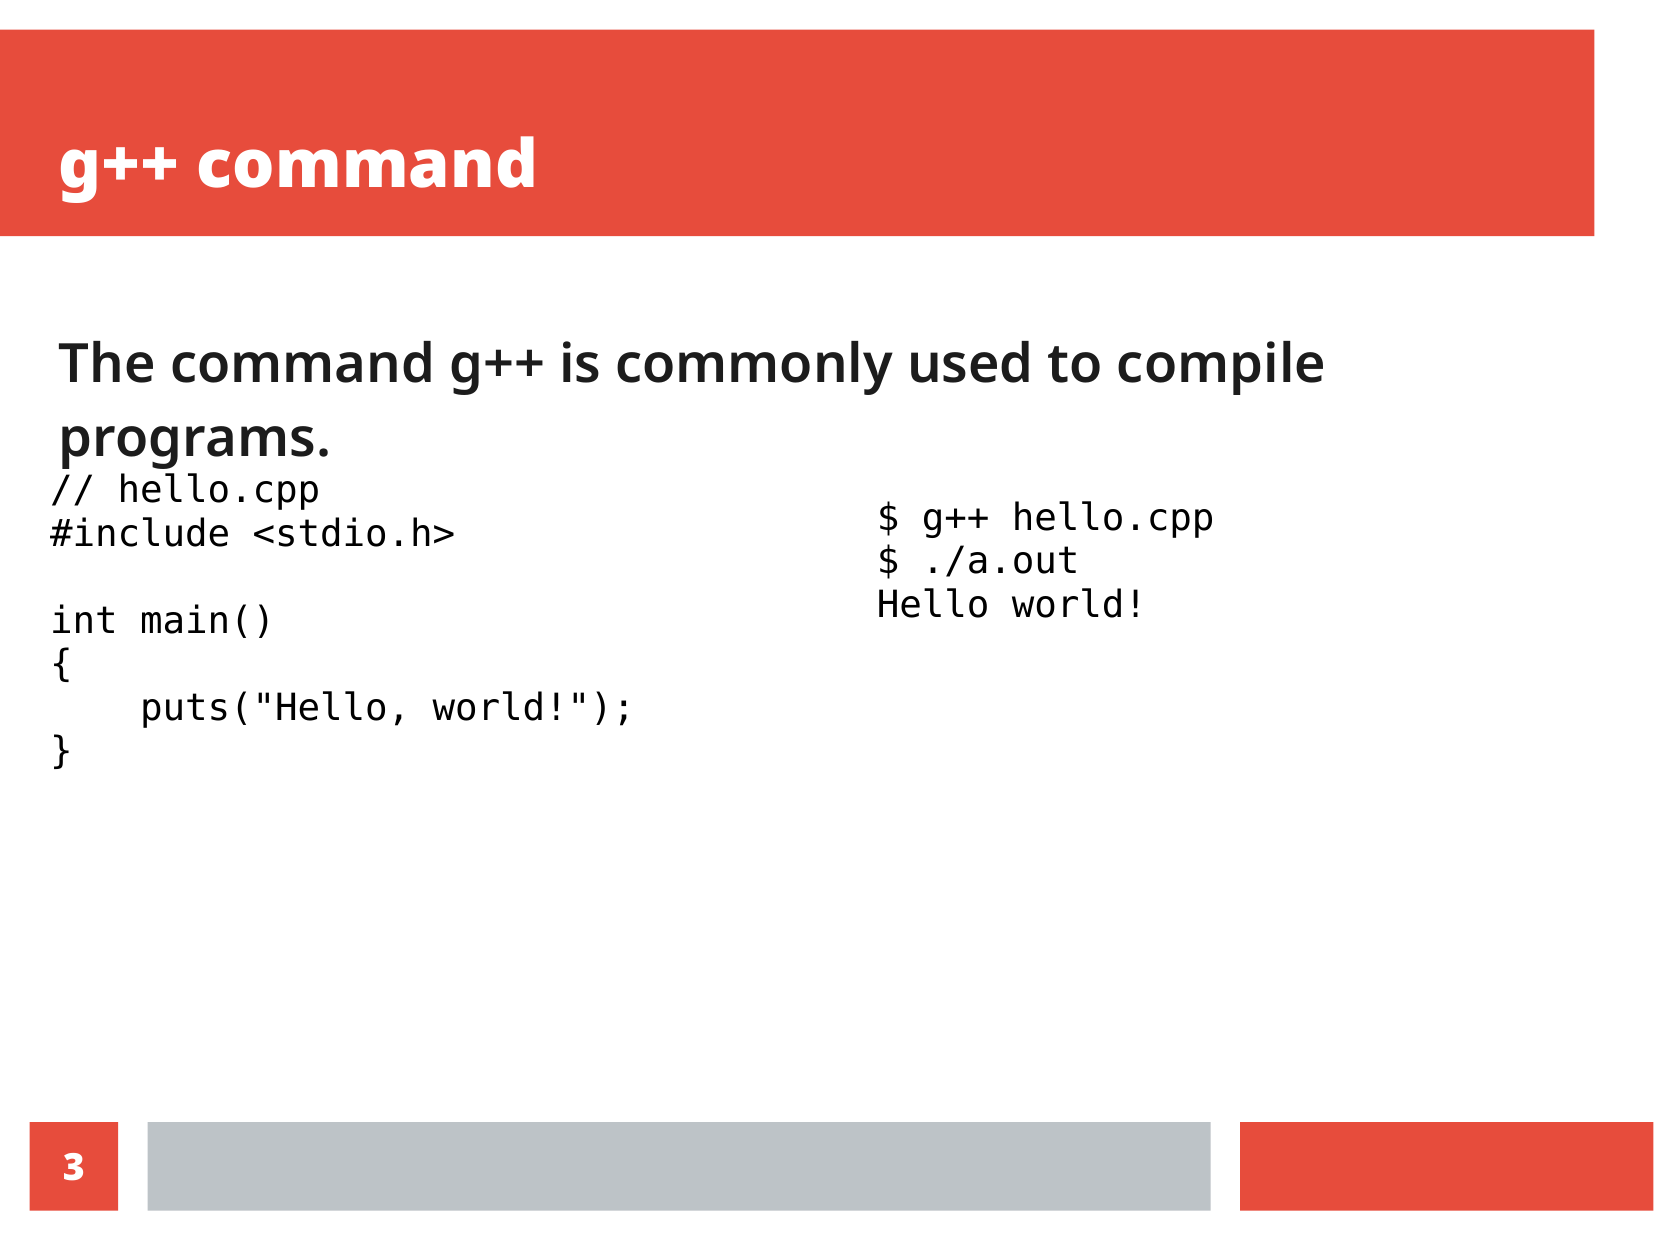

# g++ command
The command g++ is commonly used to compile programs.
// hello.cpp
#include <stdio.h>
int main()
{
 puts("Hello, world!");
}
$ g++ hello.cpp
$ ./a.out
Hello world!
3